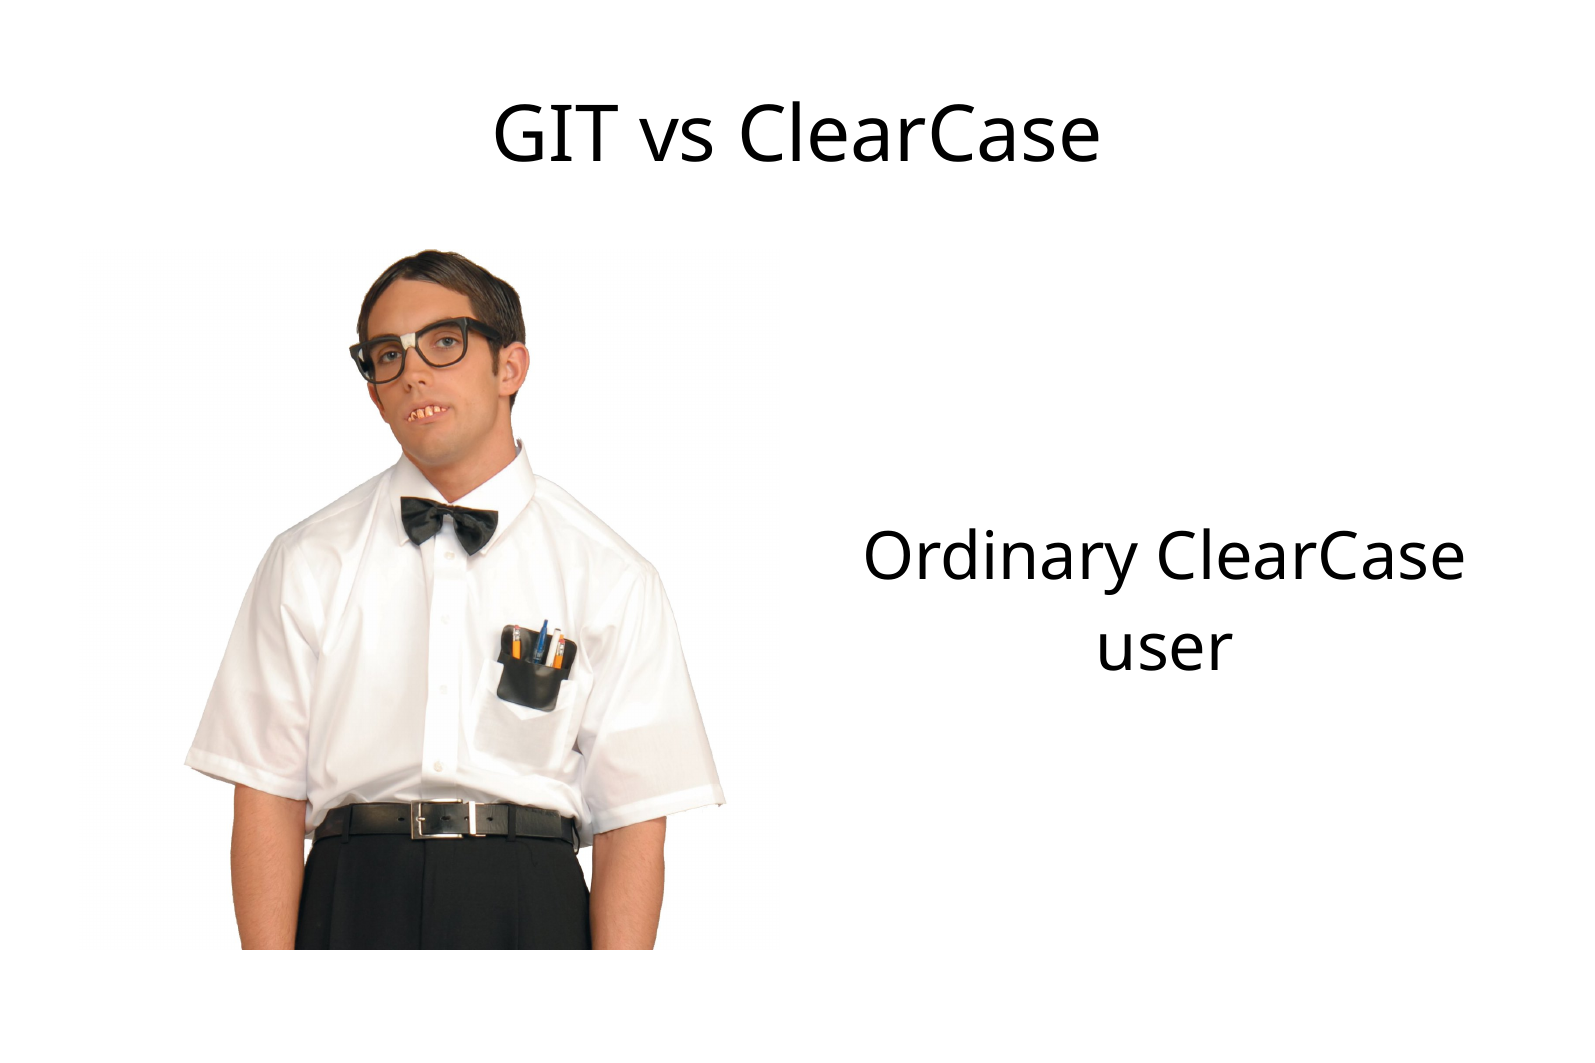

# GIT vs ClearCase
Ordinary ClearCase user